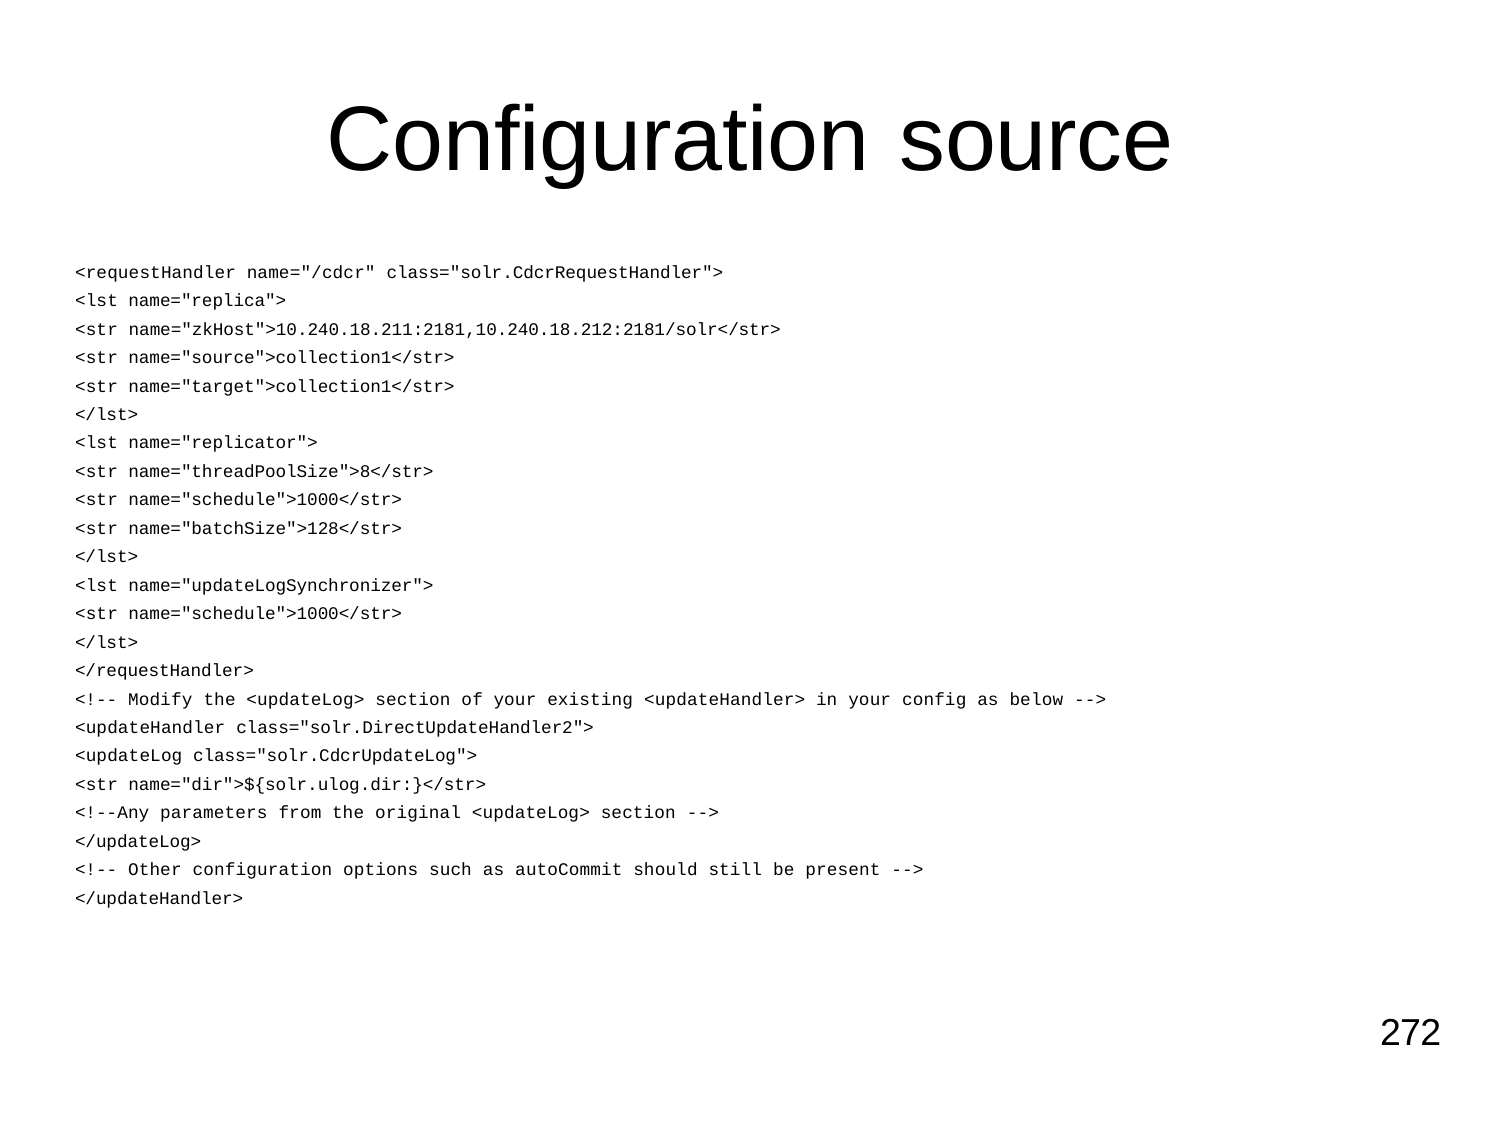

# Configuration	source
<requestHandler name="/cdcr" class="solr.CdcrRequestHandler">
<lst name="replica">
<str name="zkHost">10.240.18.211:2181,10.240.18.212:2181/solr</str>
<str name="source">collection1</str>
<str name="target">collection1</str>
</lst>
<lst name="replicator">
<str name="threadPoolSize">8</str>
<str name="schedule">1000</str>
<str name="batchSize">128</str>
</lst>
<lst name="updateLogSynchronizer">
<str name="schedule">1000</str>
</lst>
</requestHandler>
<!-- Modify the <updateLog> section of your existing <updateHandler> in your config as below -->
<updateHandler class="solr.DirectUpdateHandler2">
<updateLog class="solr.CdcrUpdateLog">
<str name="dir">${solr.ulog.dir:}</str>
<!--Any parameters from the original <updateLog> section -->
</updateLog>
<!-- Other configuration options such as autoCommit should still be present -->
</updateHandler>
272